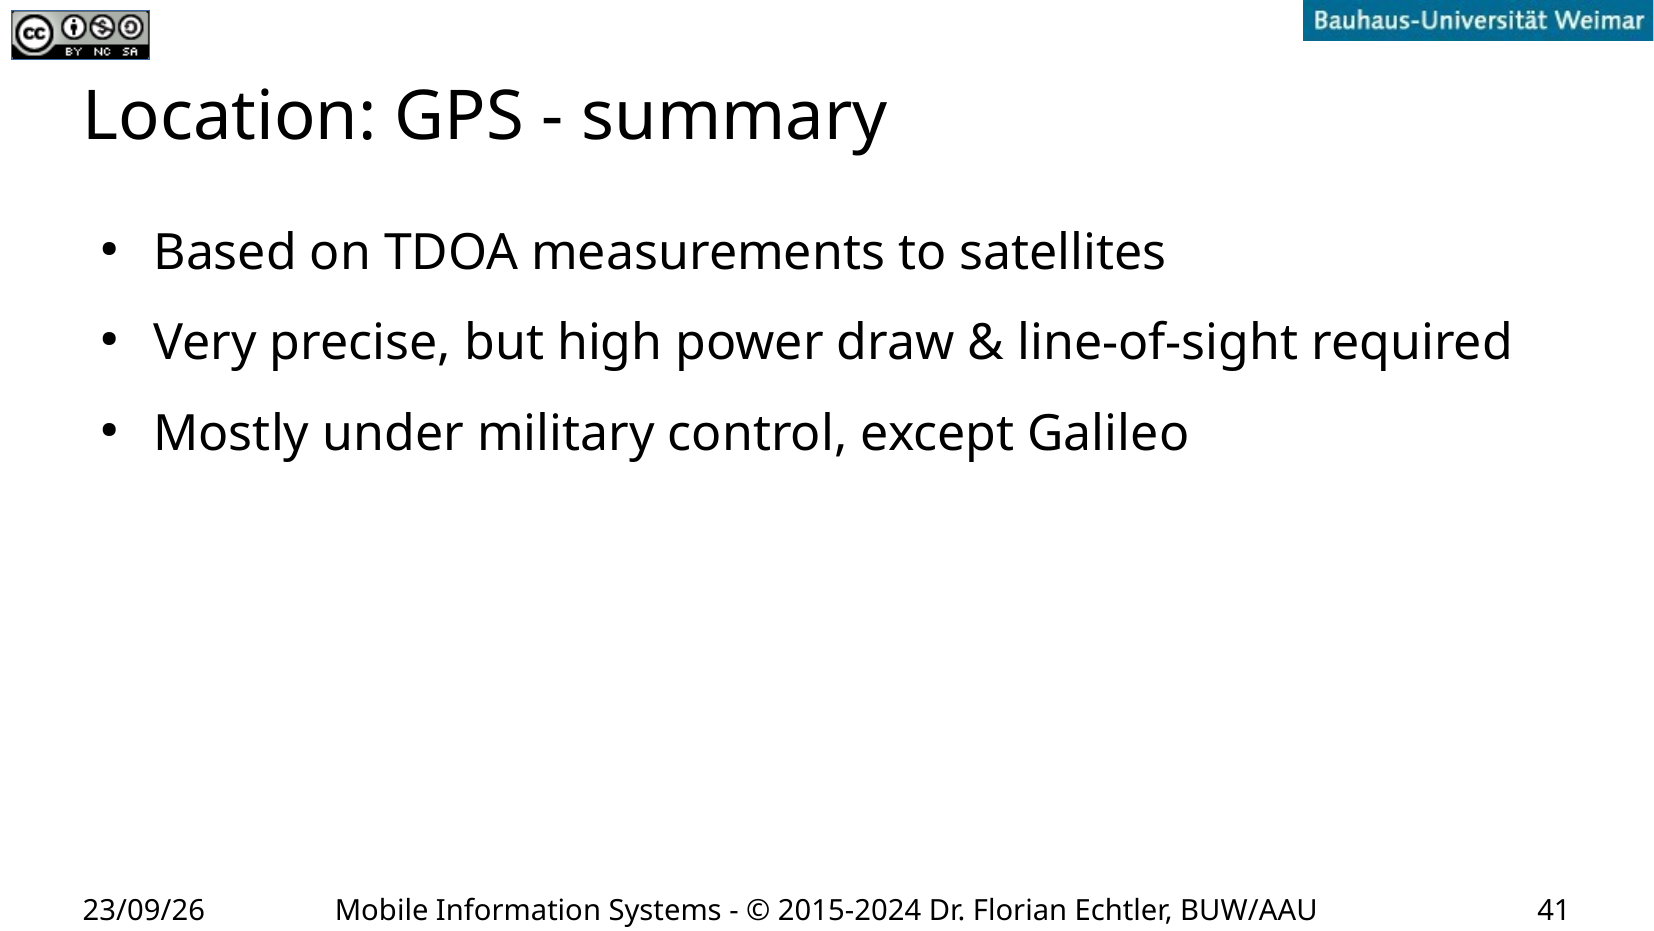

# Location: GPS - summary
Based on TDOA measurements to satellites
Very precise, but high power draw & line-of-sight required
Mostly under military control, except Galileo
Mobile Information Systems - © 2015-2024 Dr. Florian Echtler, BUW/AAU
41